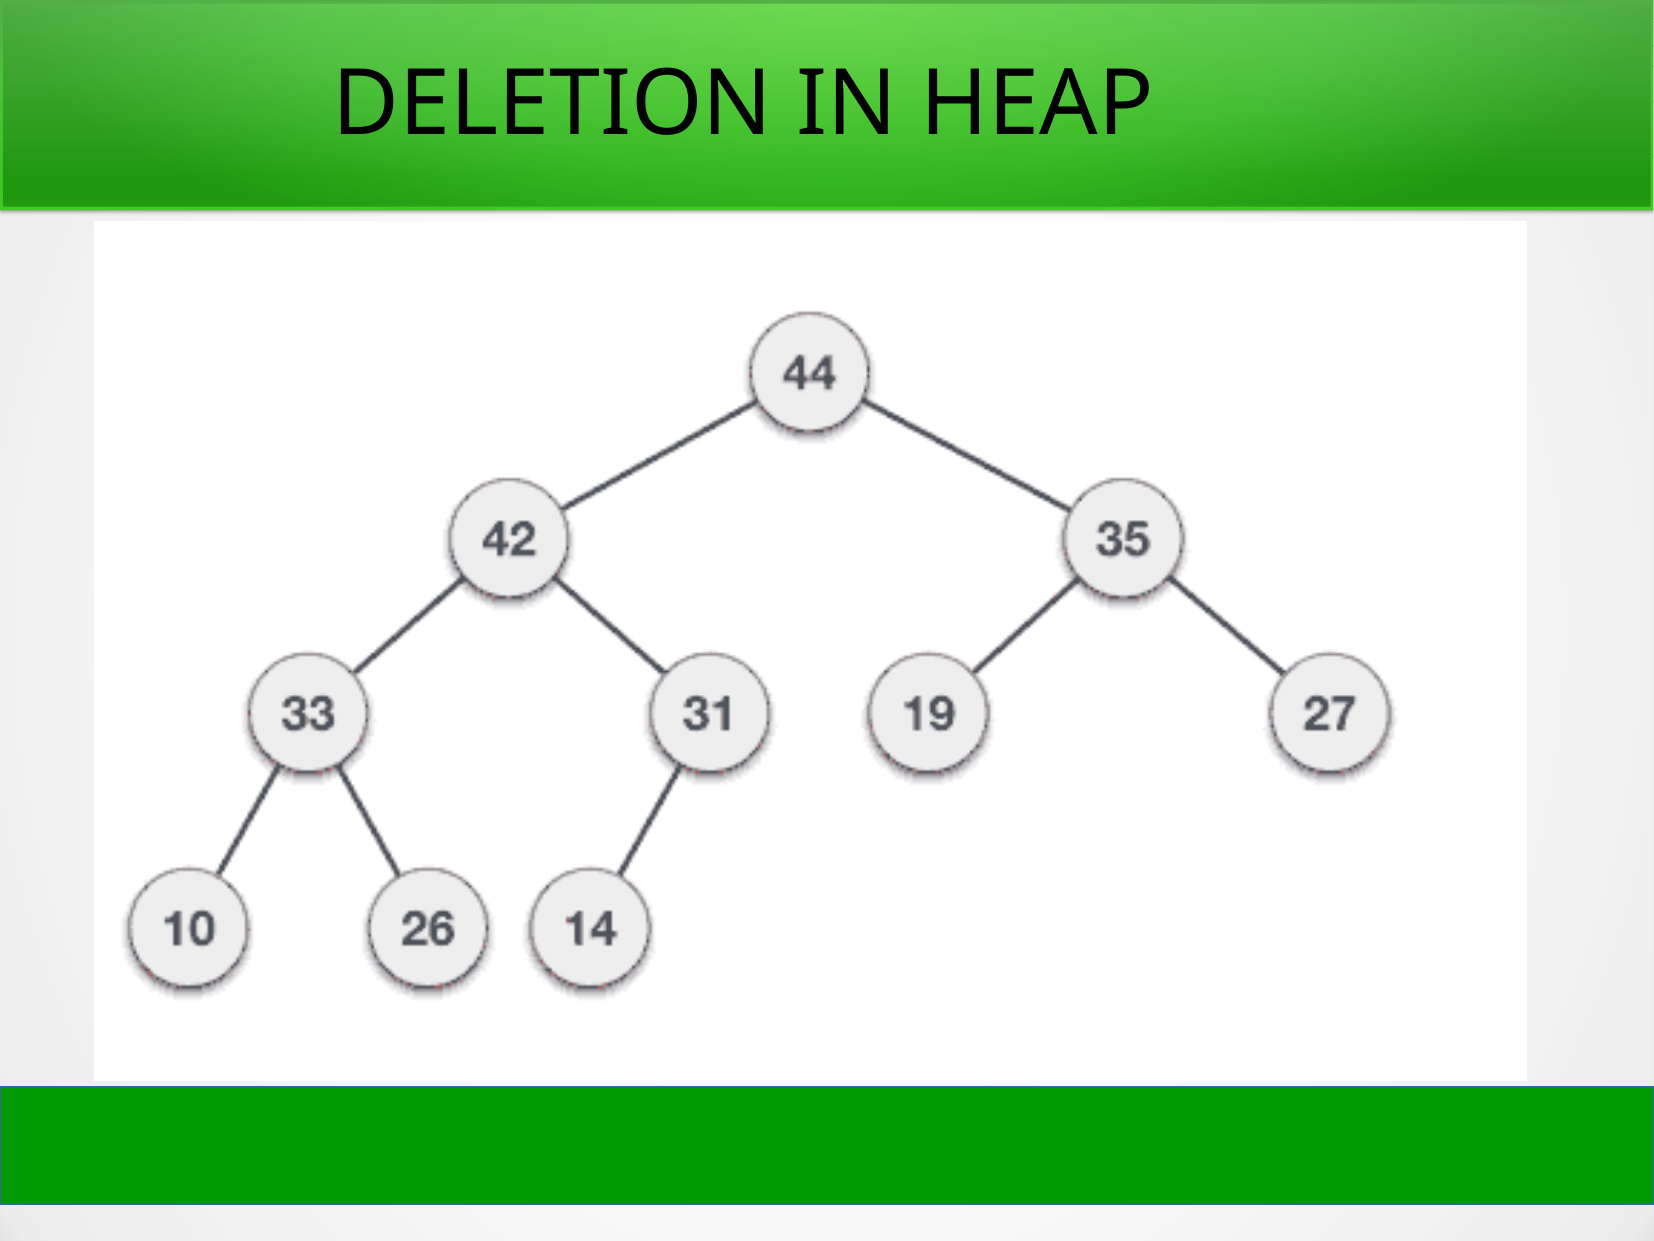

DELETION IN HEAP
12/26/03
AVL Trees - Lecture 8
28